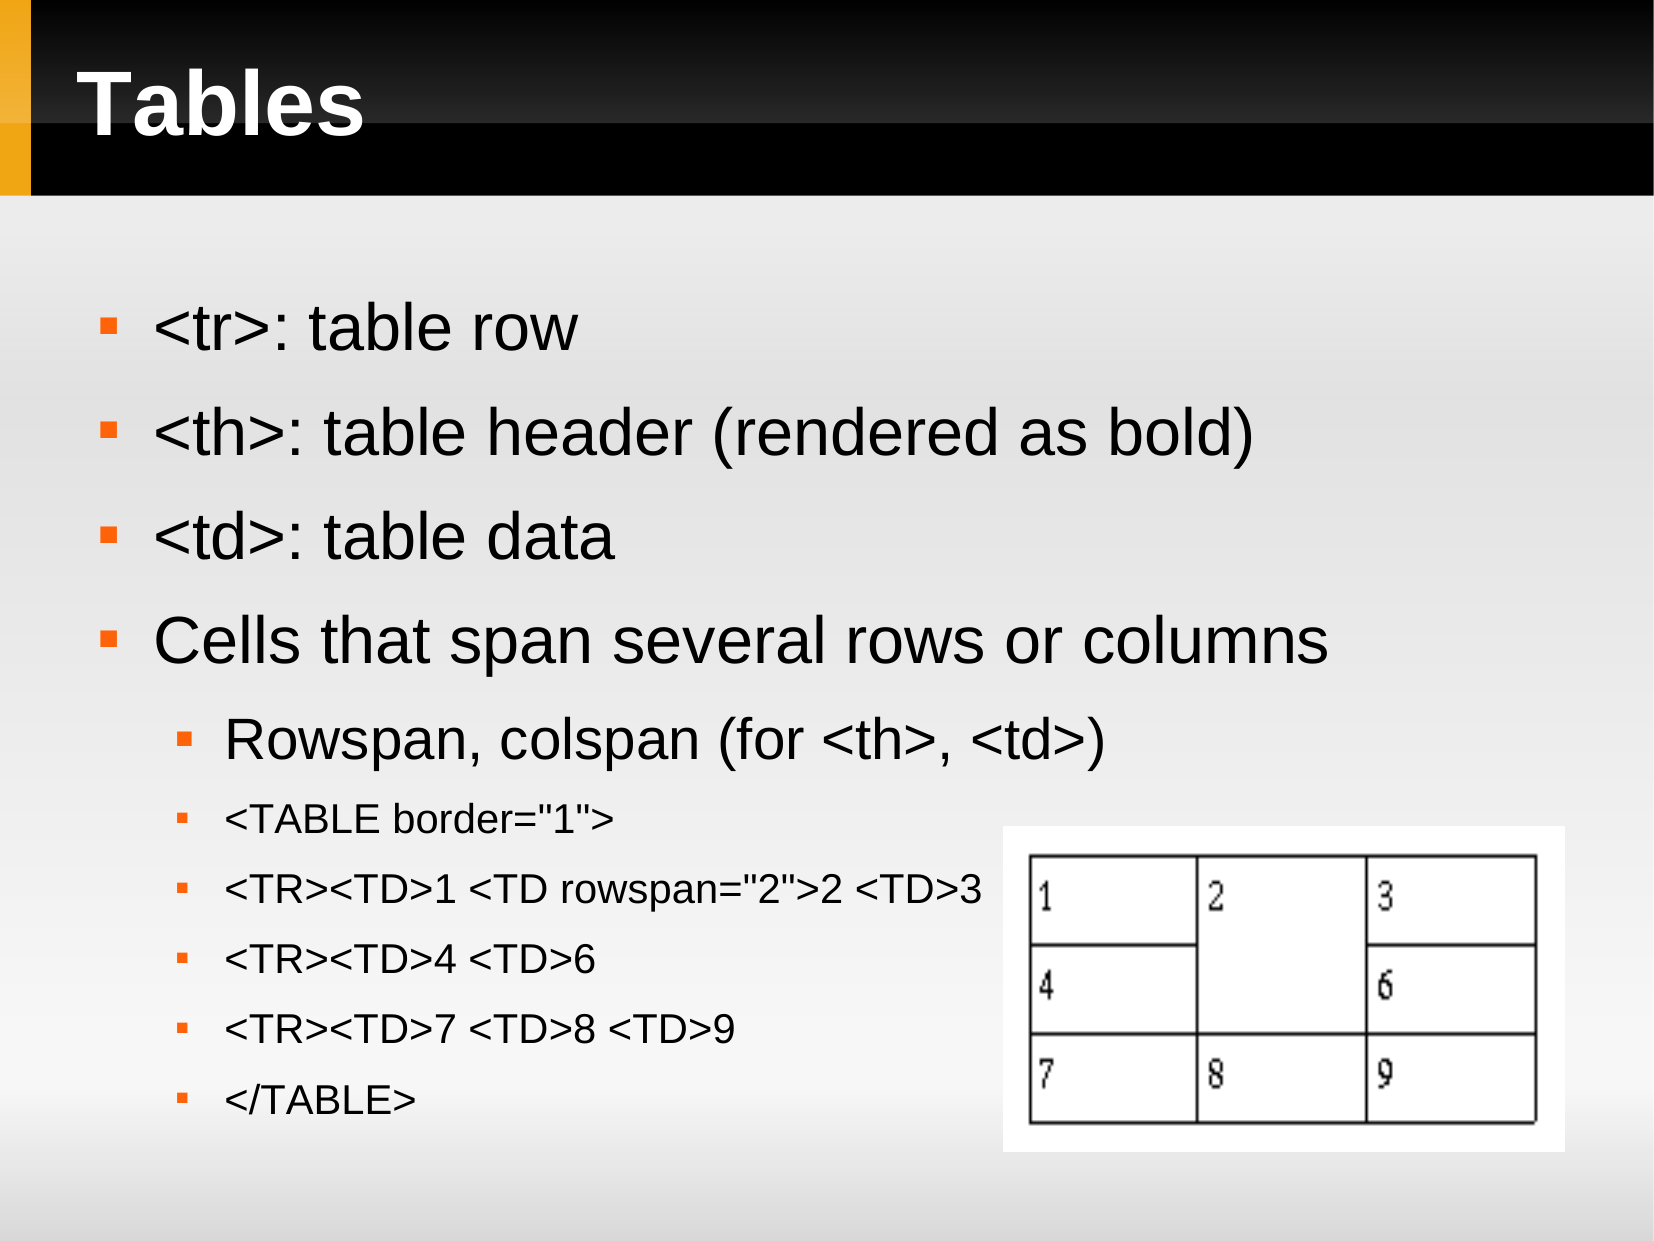

# Tables
<tr>: table row
<th>: table header (rendered as bold)
<td>: table data
Cells that span several rows or columns
Rowspan, colspan (for <th>, <td>)
<TABLE border="1">
<TR><TD>1 <TD rowspan="2">2 <TD>3
<TR><TD>4 <TD>6
<TR><TD>7 <TD>8 <TD>9
</TABLE>